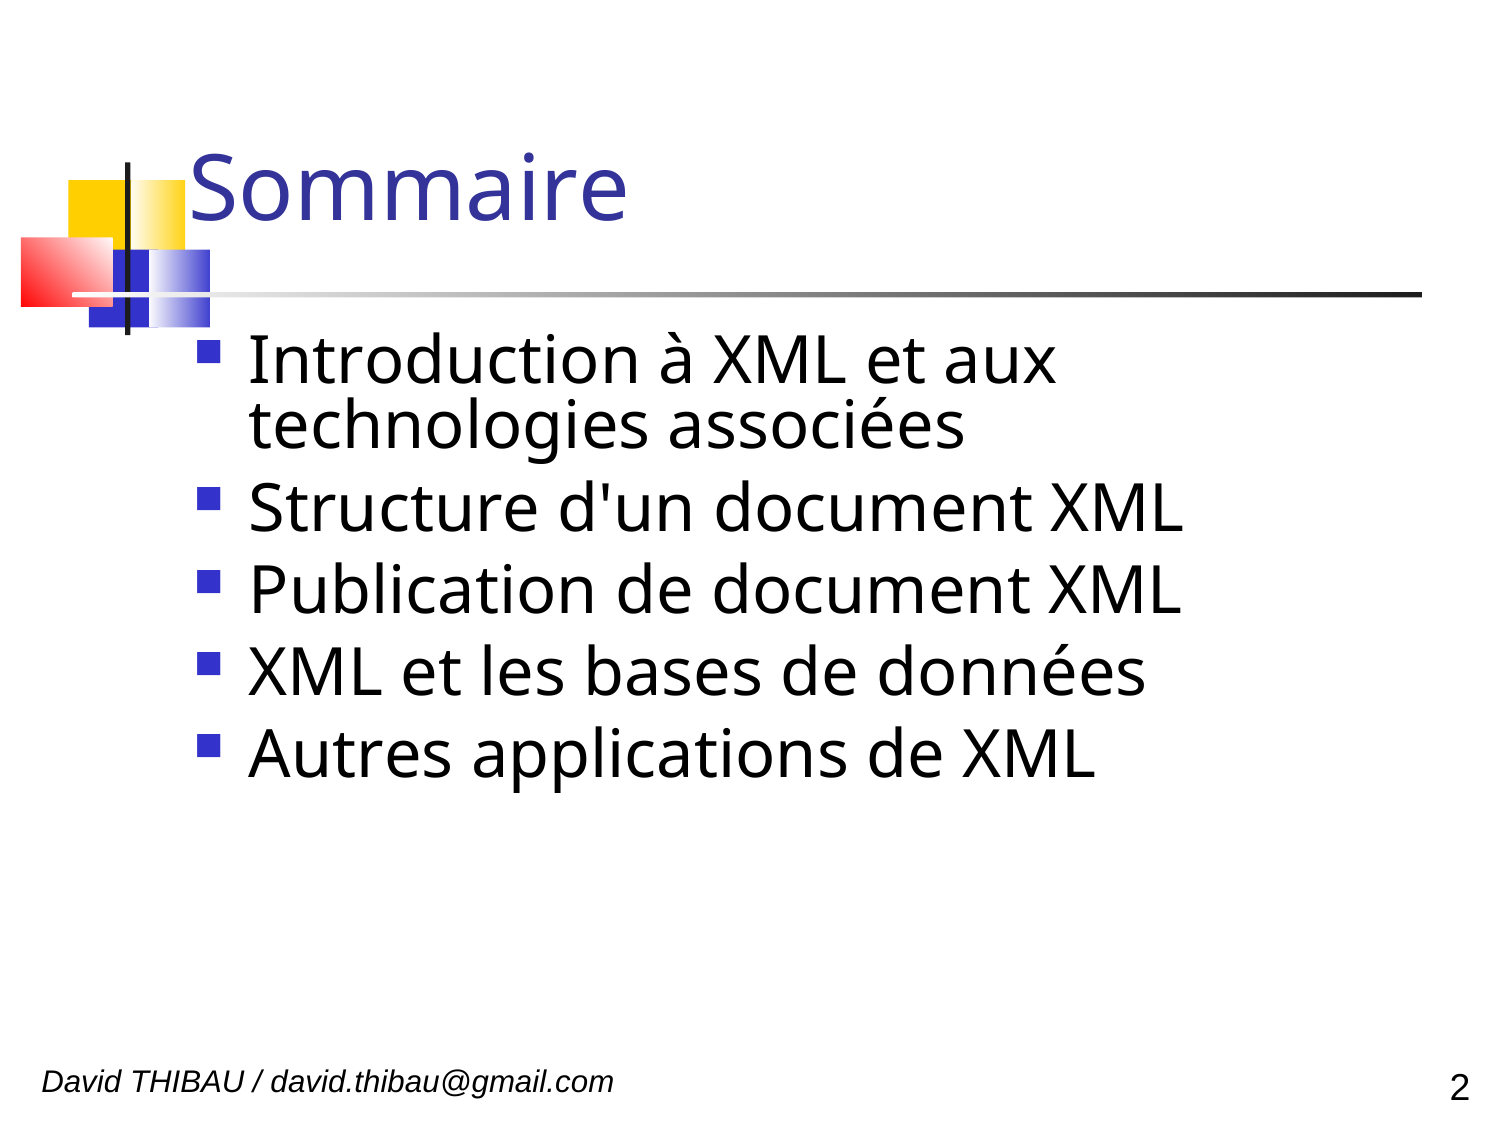

# Sommaire
Introduction à XML et aux technologies associées
Structure d'un document XML
Publication de document XML
XML et les bases de données
Autres applications de XML